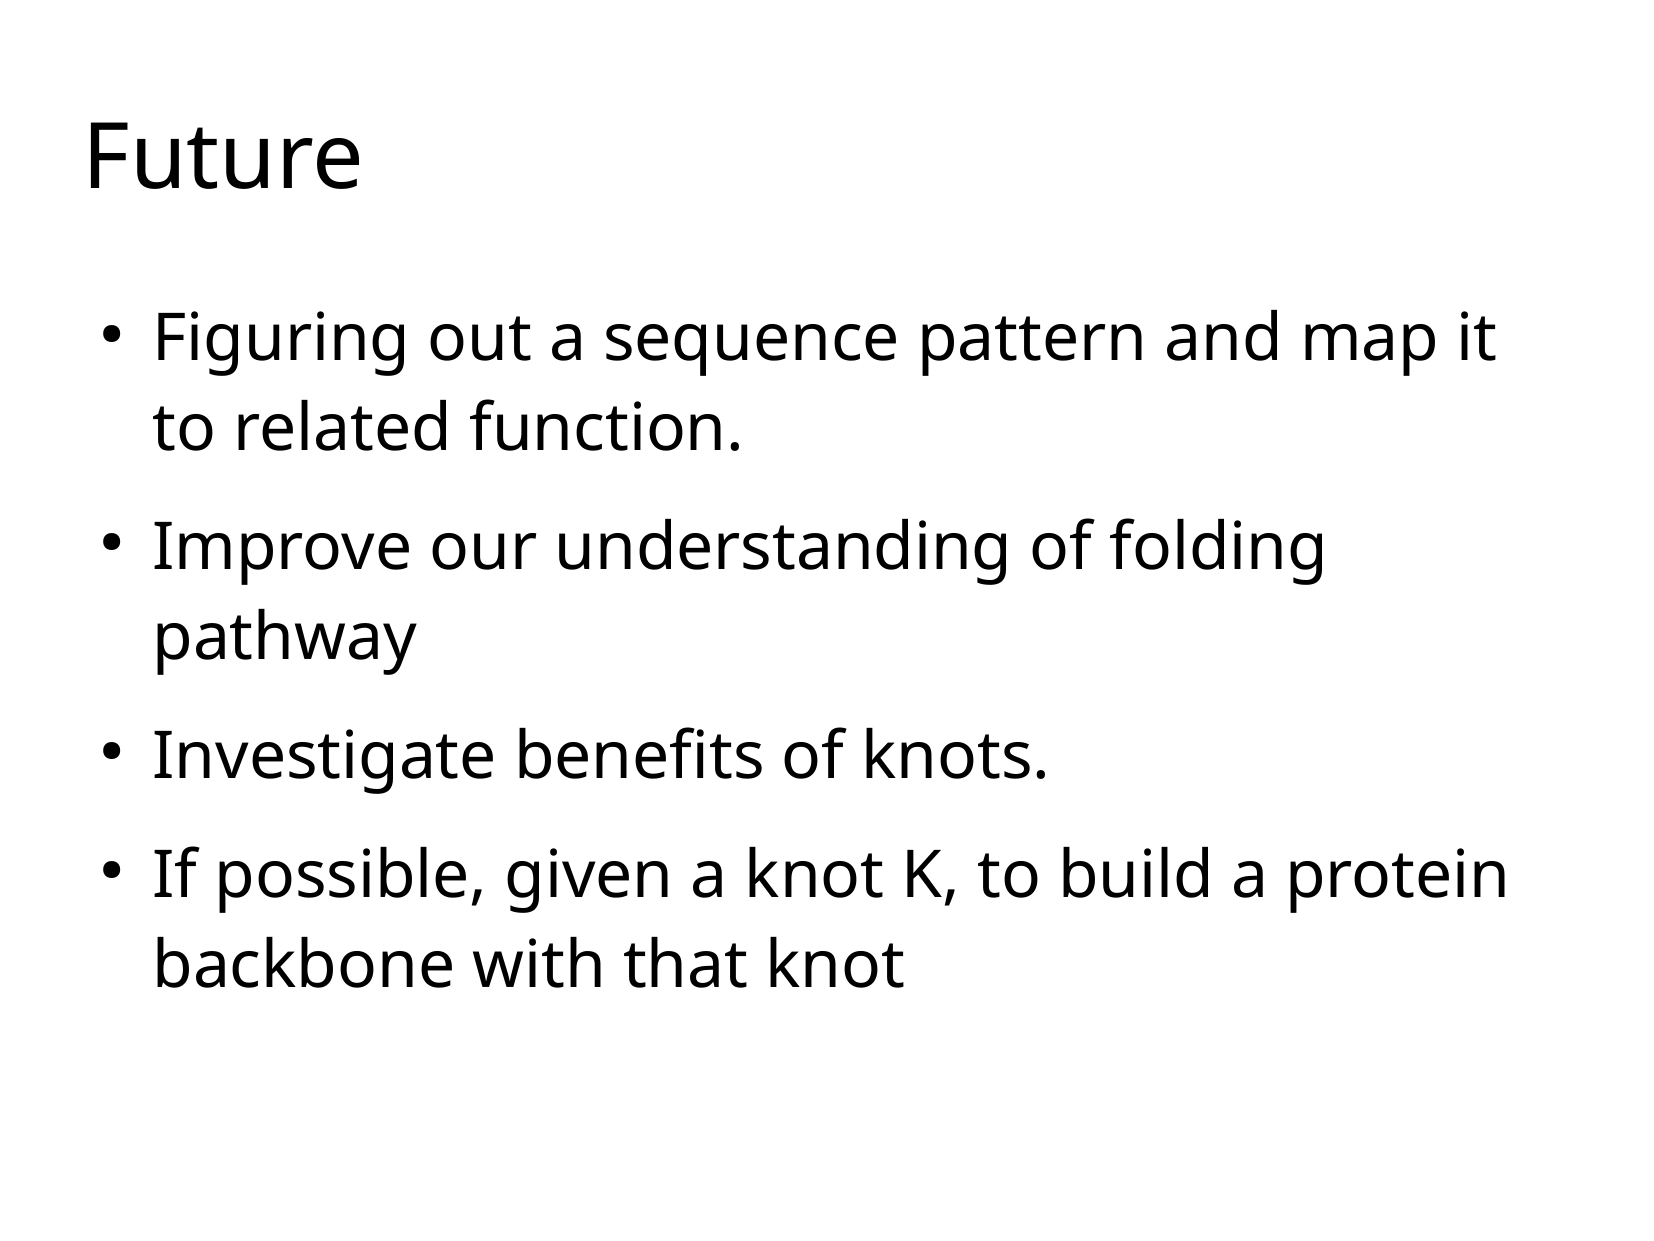

# Future
Figuring out a sequence pattern and map it to related function.
Improve our understanding of folding pathway
Investigate benefits of knots.
If possible, given a knot K, to build a protein backbone with that knot